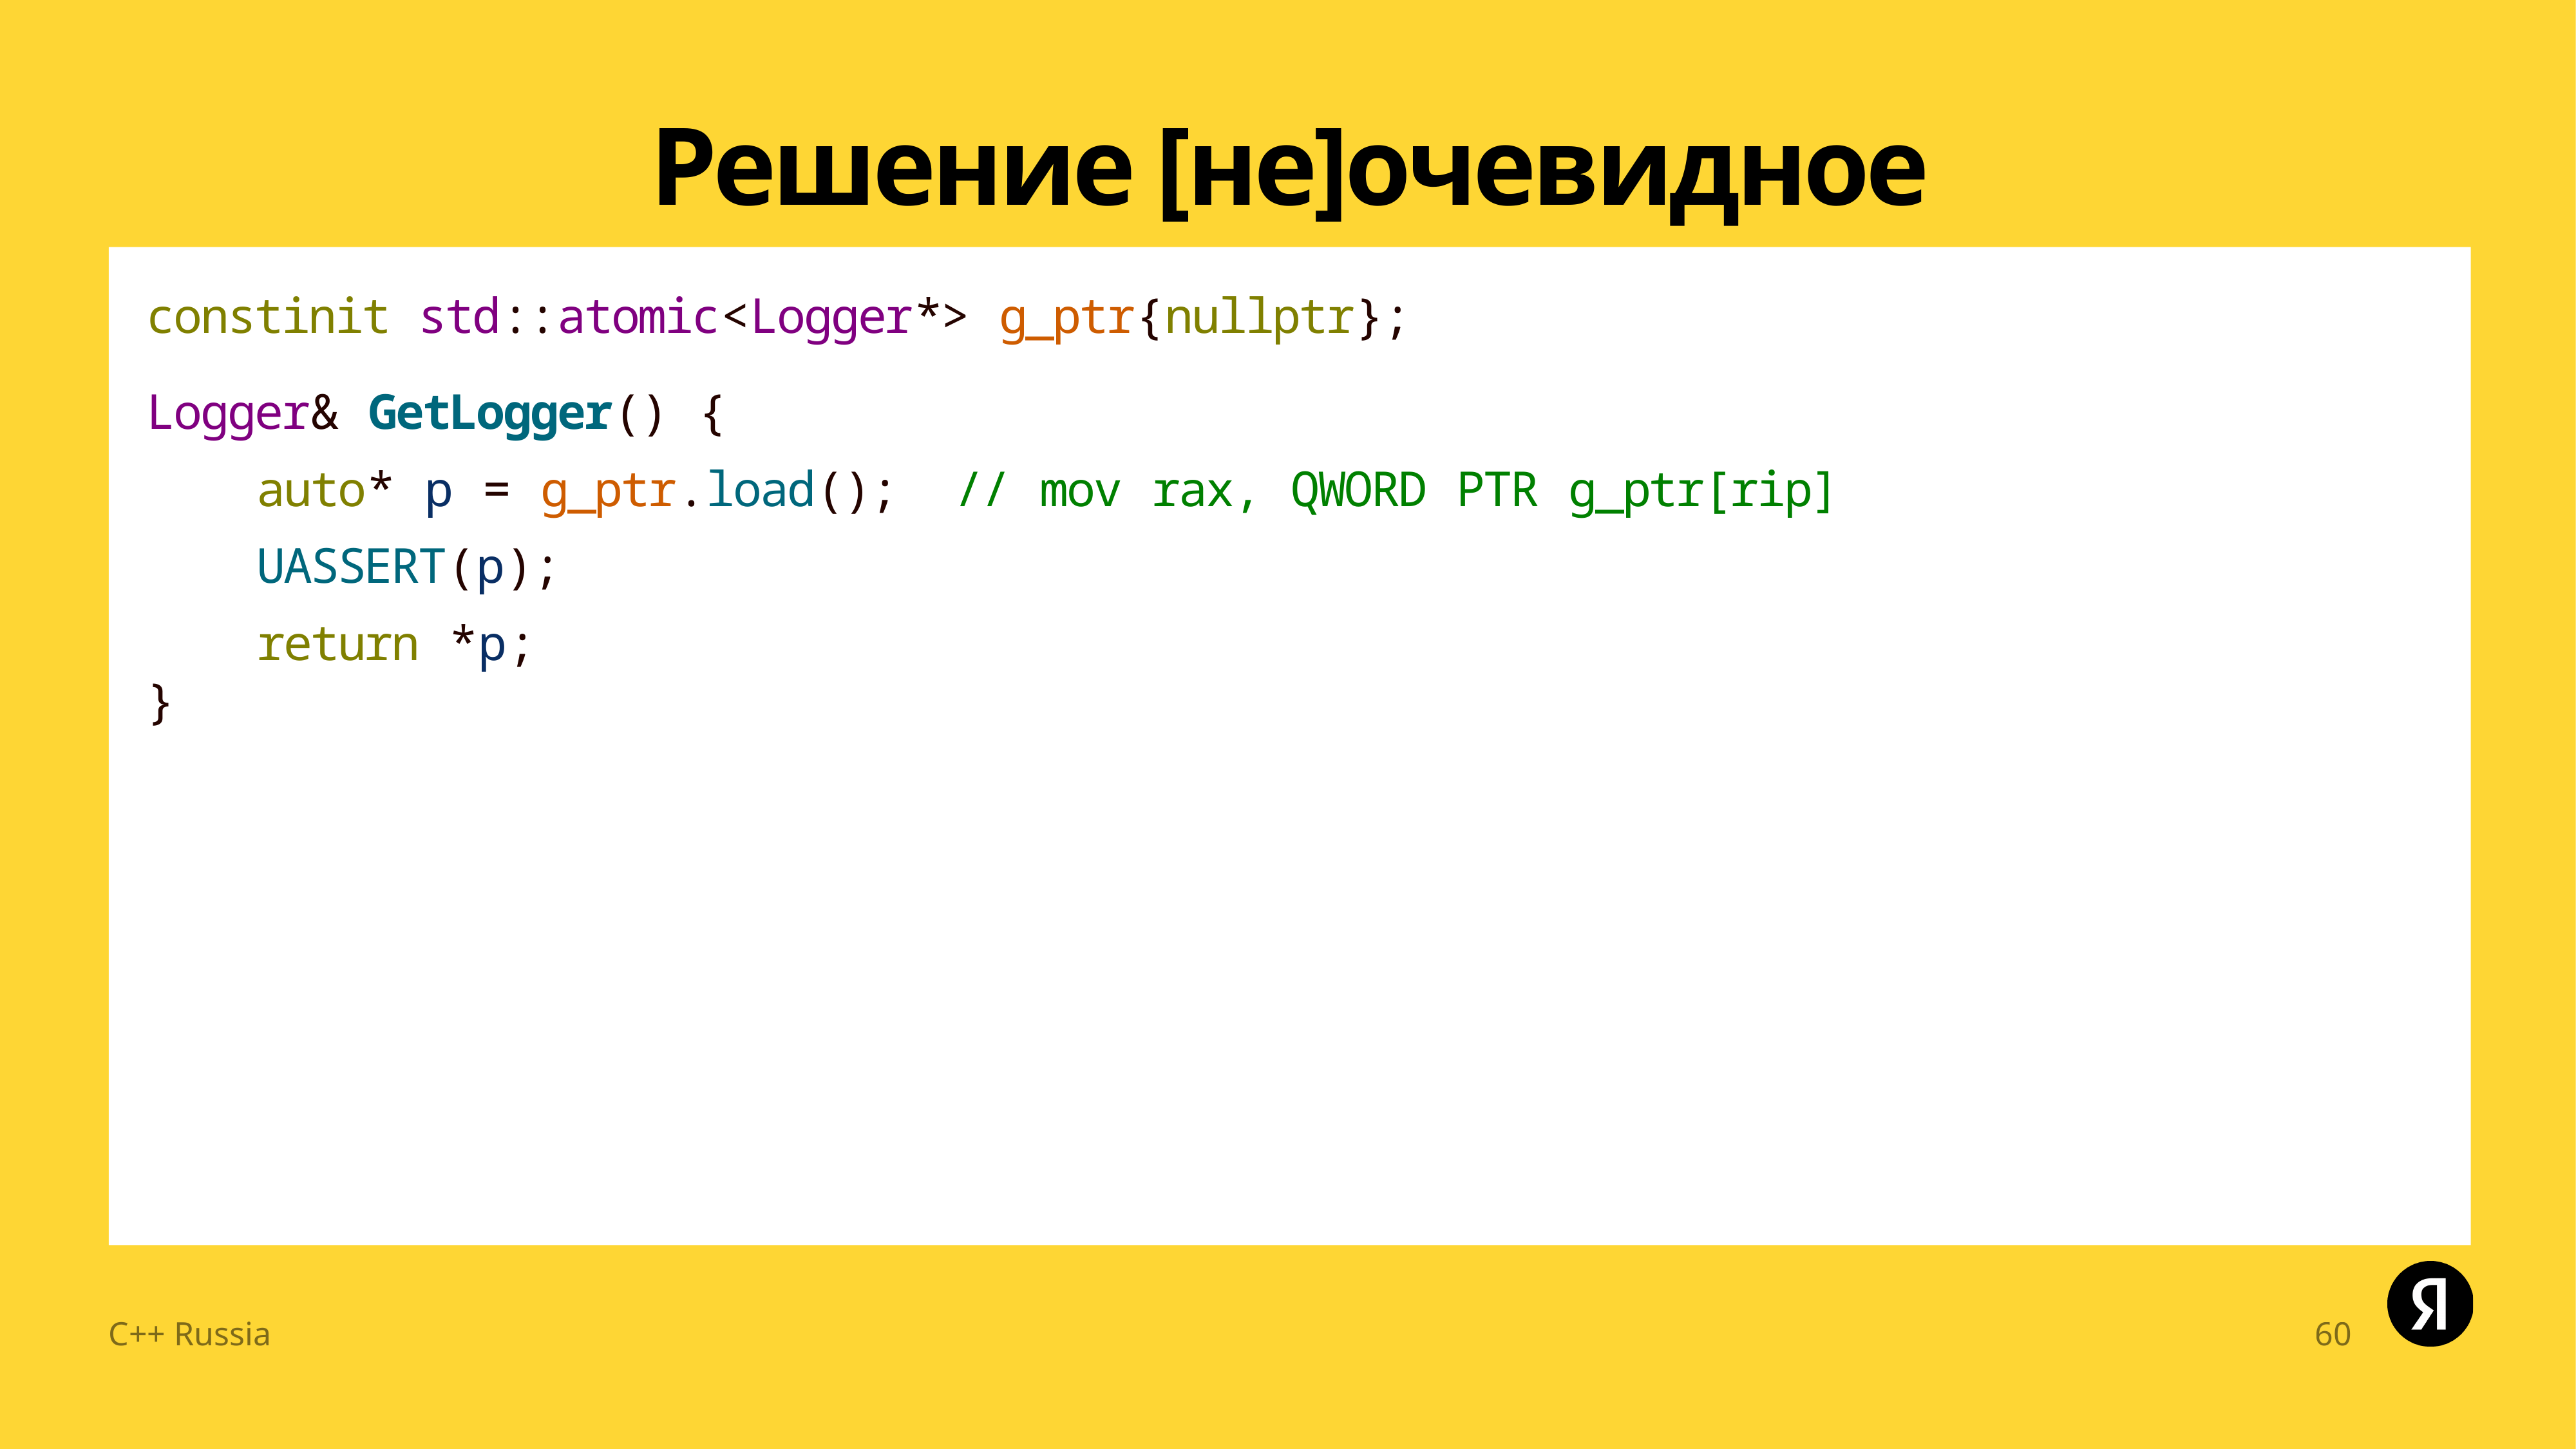

Решение [не]очевидное
# constinit std::atomic<Logger*> g_ptr{nullptr};
Logger& GetLogger() {
 auto* p = g_ptr.load(); // mov rax, QWORD PTR g_ptr[rip]
 UASSERT(p);
 return *p;
}
C++ Russia
60